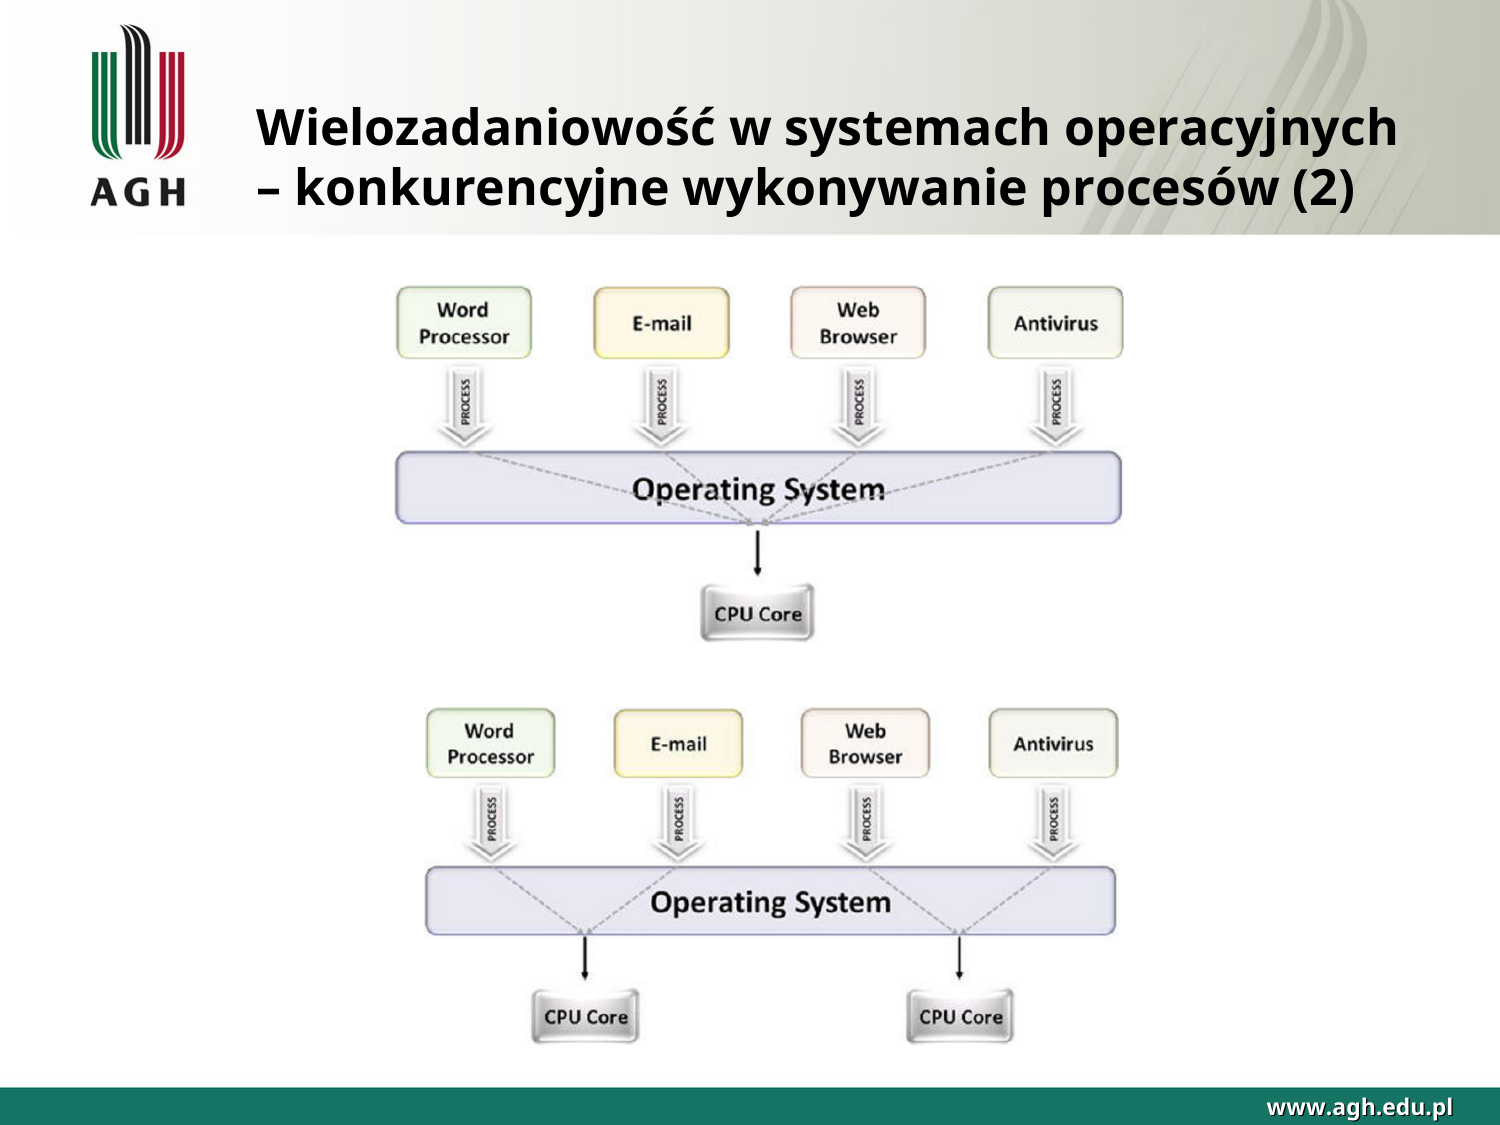

# Wielozadaniowość w systemach operacyjnych – konkurencyjne wykonywanie procesów (2)
www.agh.edu.pl